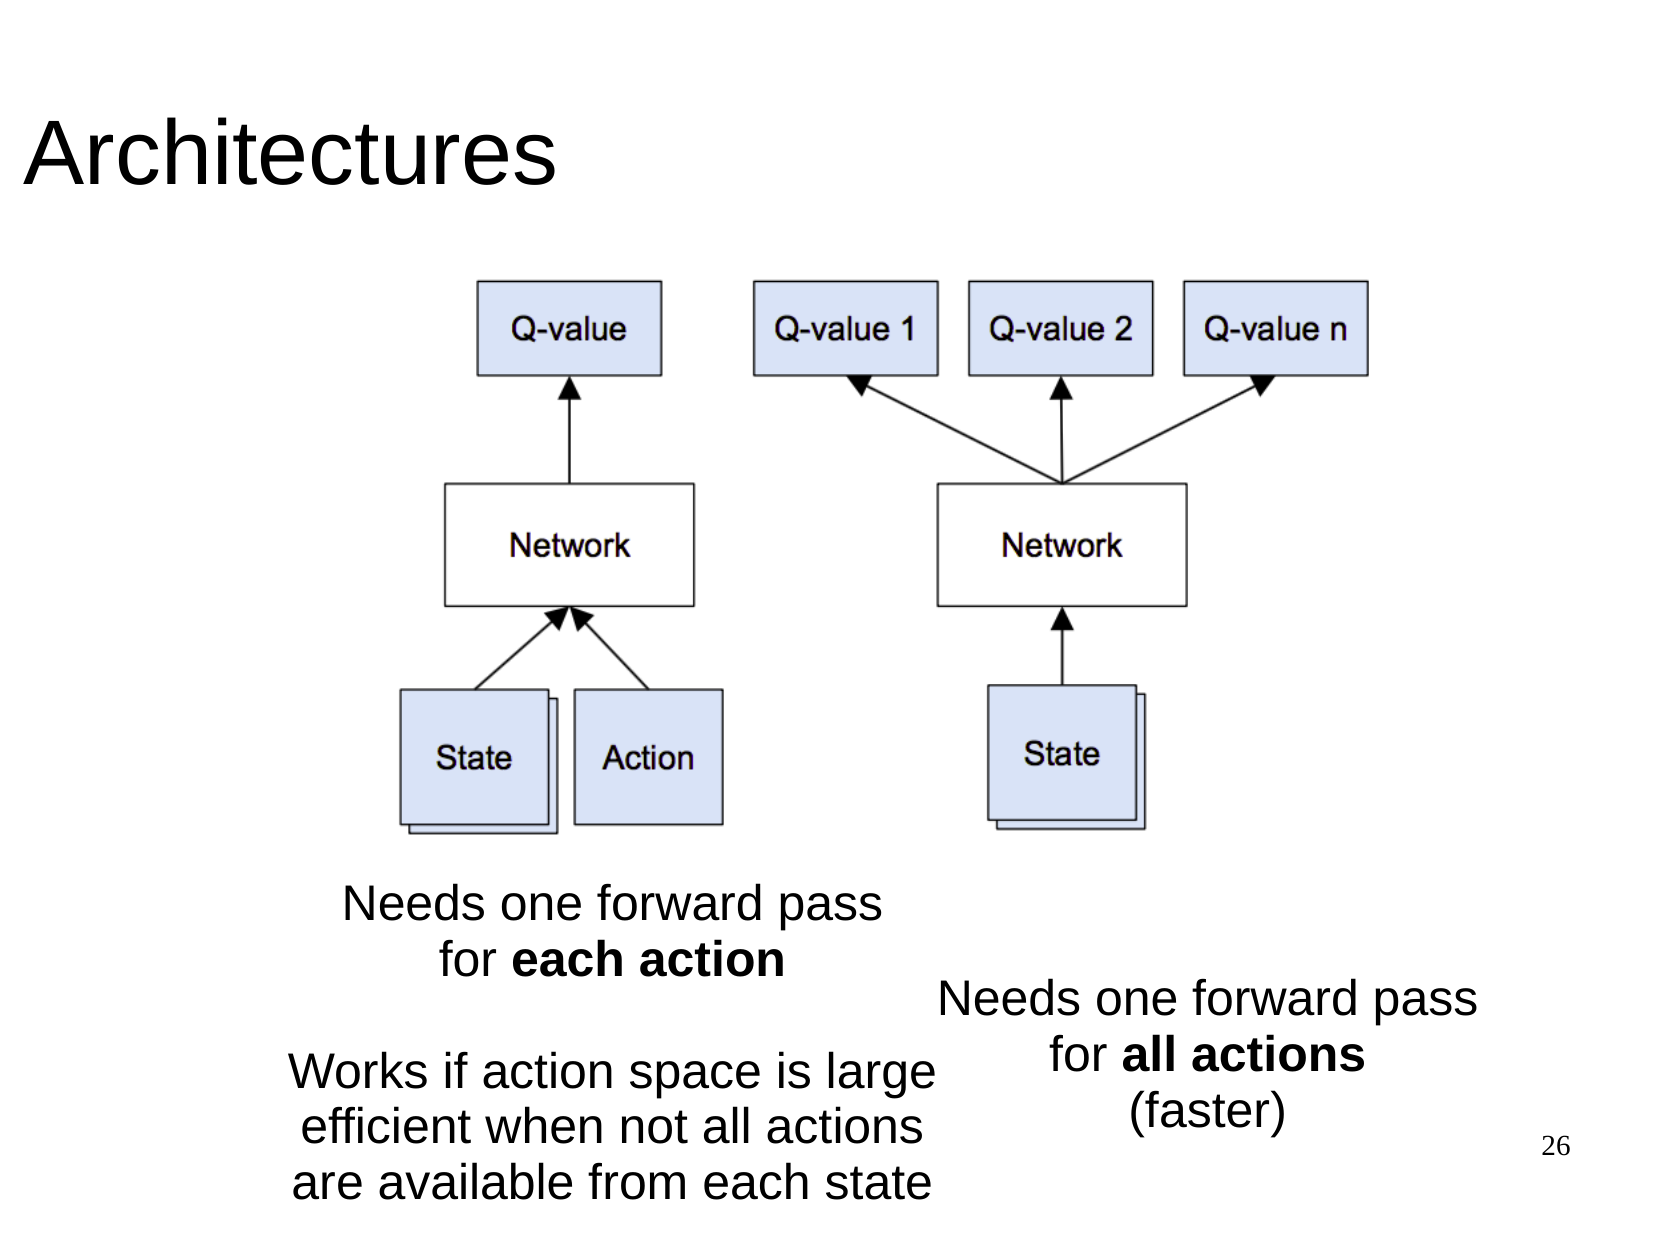

# Architectures
Needs one forward pass
for each action
Works if action space is large
efficient when not all actions are available from each state
Needs one forward pass
for all actions
(faster)
26